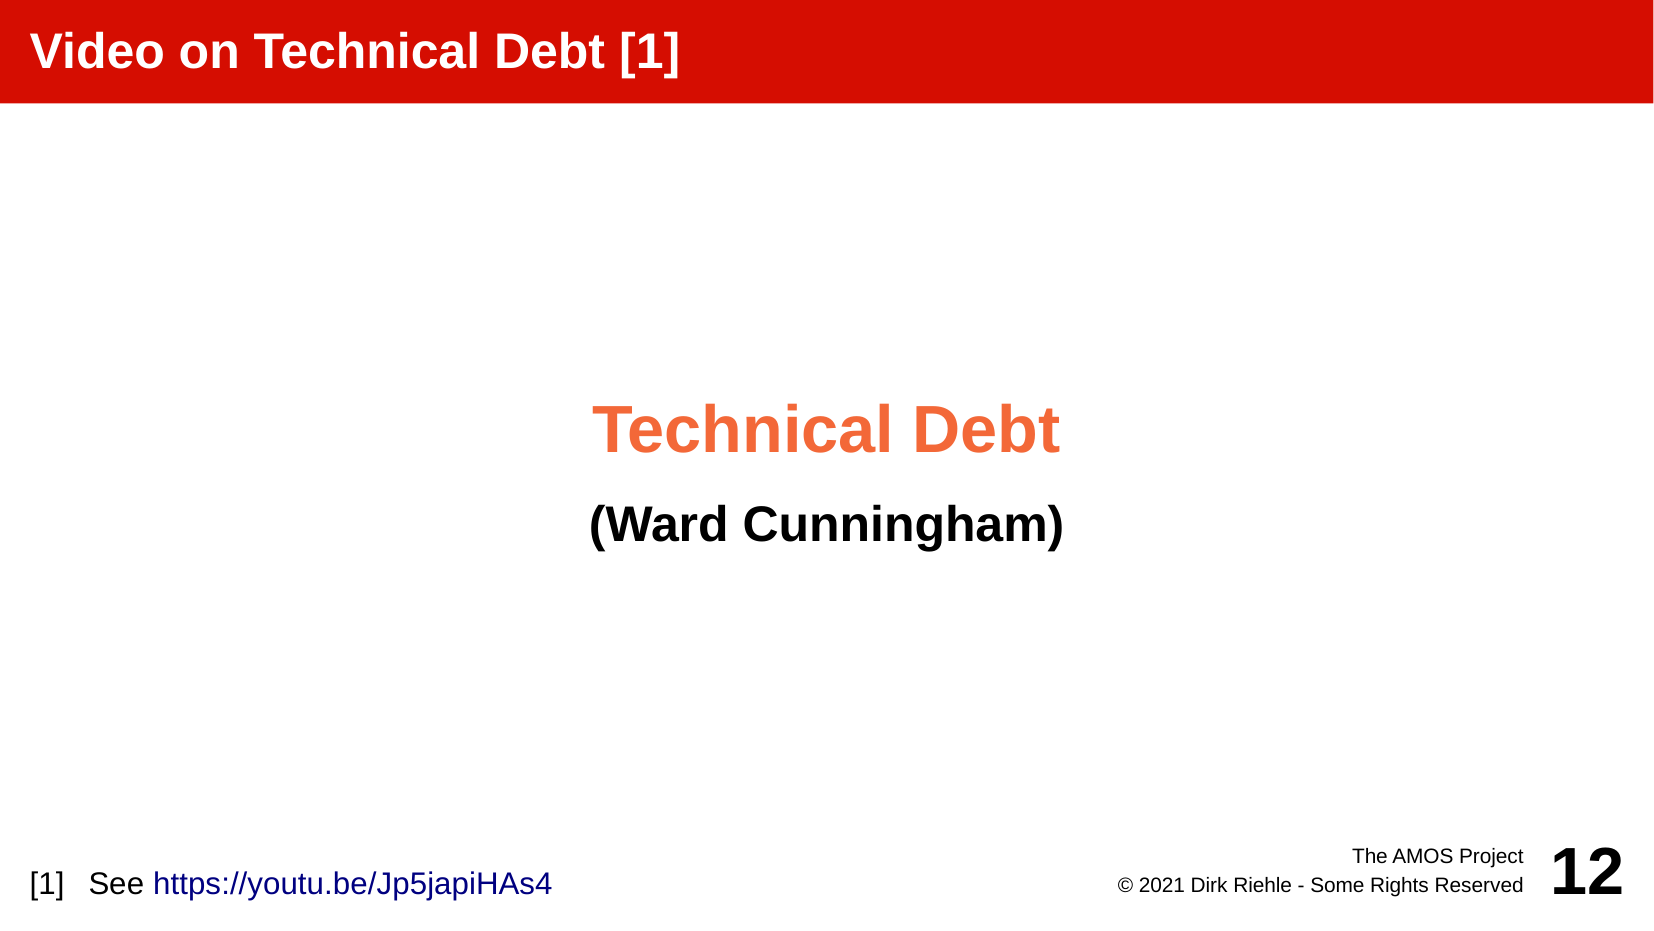

# Video on Technical Debt [1]
Technical Debt
(Ward Cunningham)
[1]	See https://youtu.be/Jp5japiHAs4
The AMOS Project
12
© 2021 Dirk Riehle - Some Rights Reserved